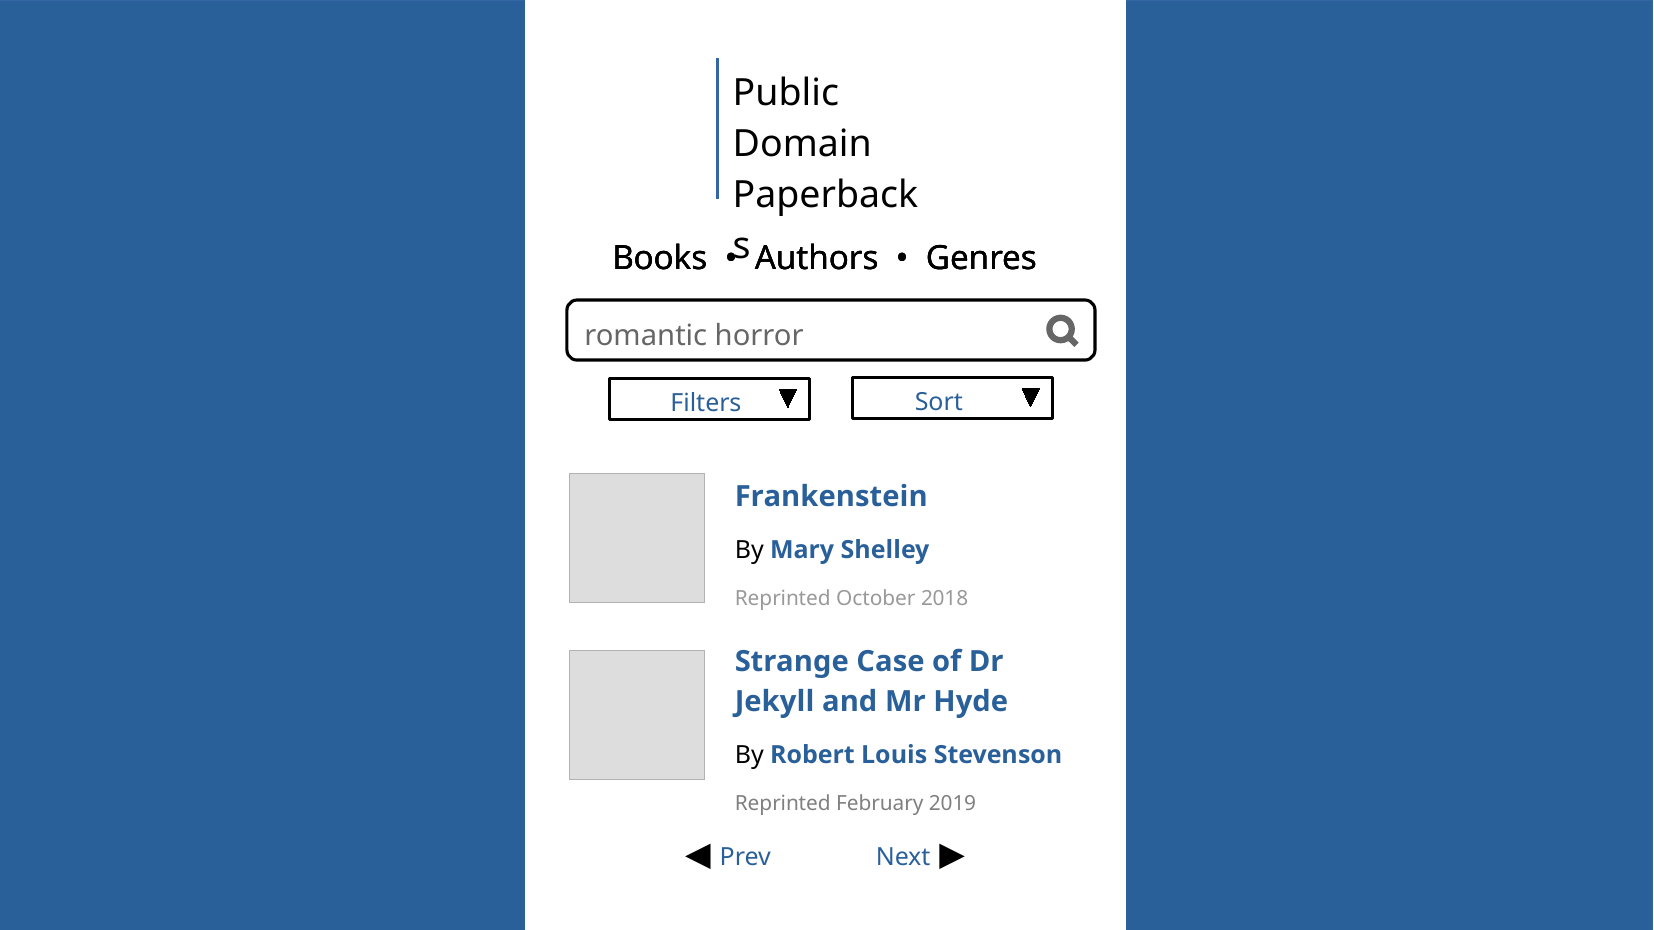

Public
Domain
Paperbacks
Books • Authors • Genres
Books • Authors • Genres
Books • Authors • Genres
romantic horror
Sort
Filters
Frankenstein
By Mary Shelley
Reprinted October 2018
Strange Case of Dr Jekyll and Mr Hyde
By Robert Louis Stevenson
Reprinted February 2019
◀ Prev Next ▶